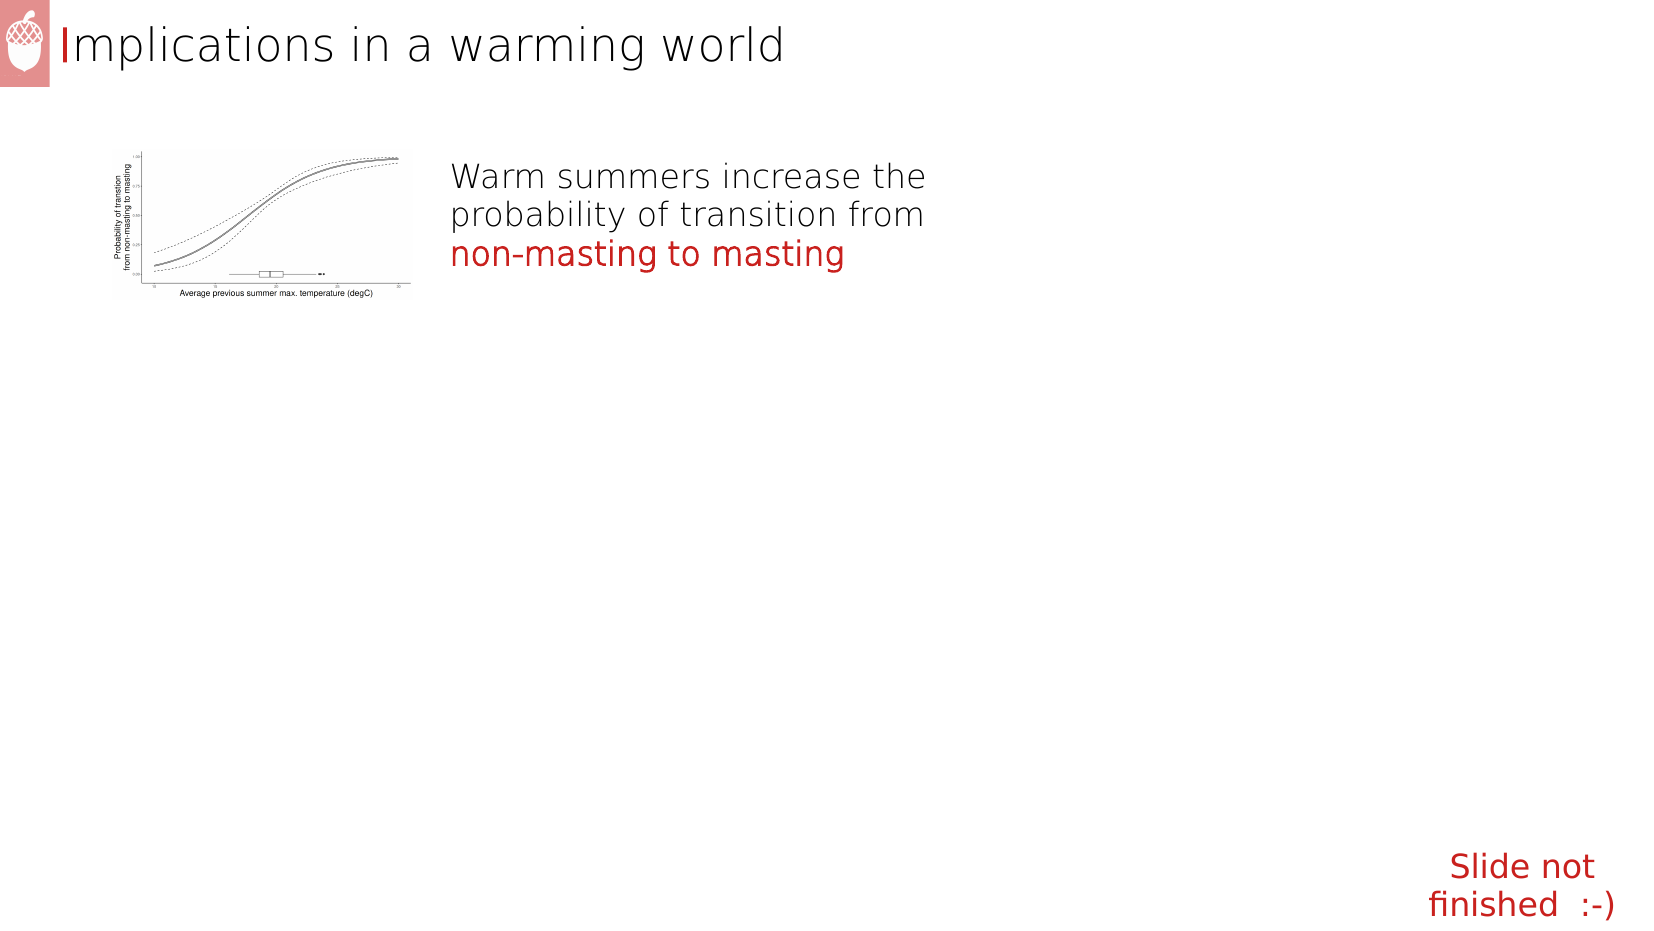

Implications in a warming world
Warm summers increase the probability of transition from non-masting to masting
Slide not finished :-)